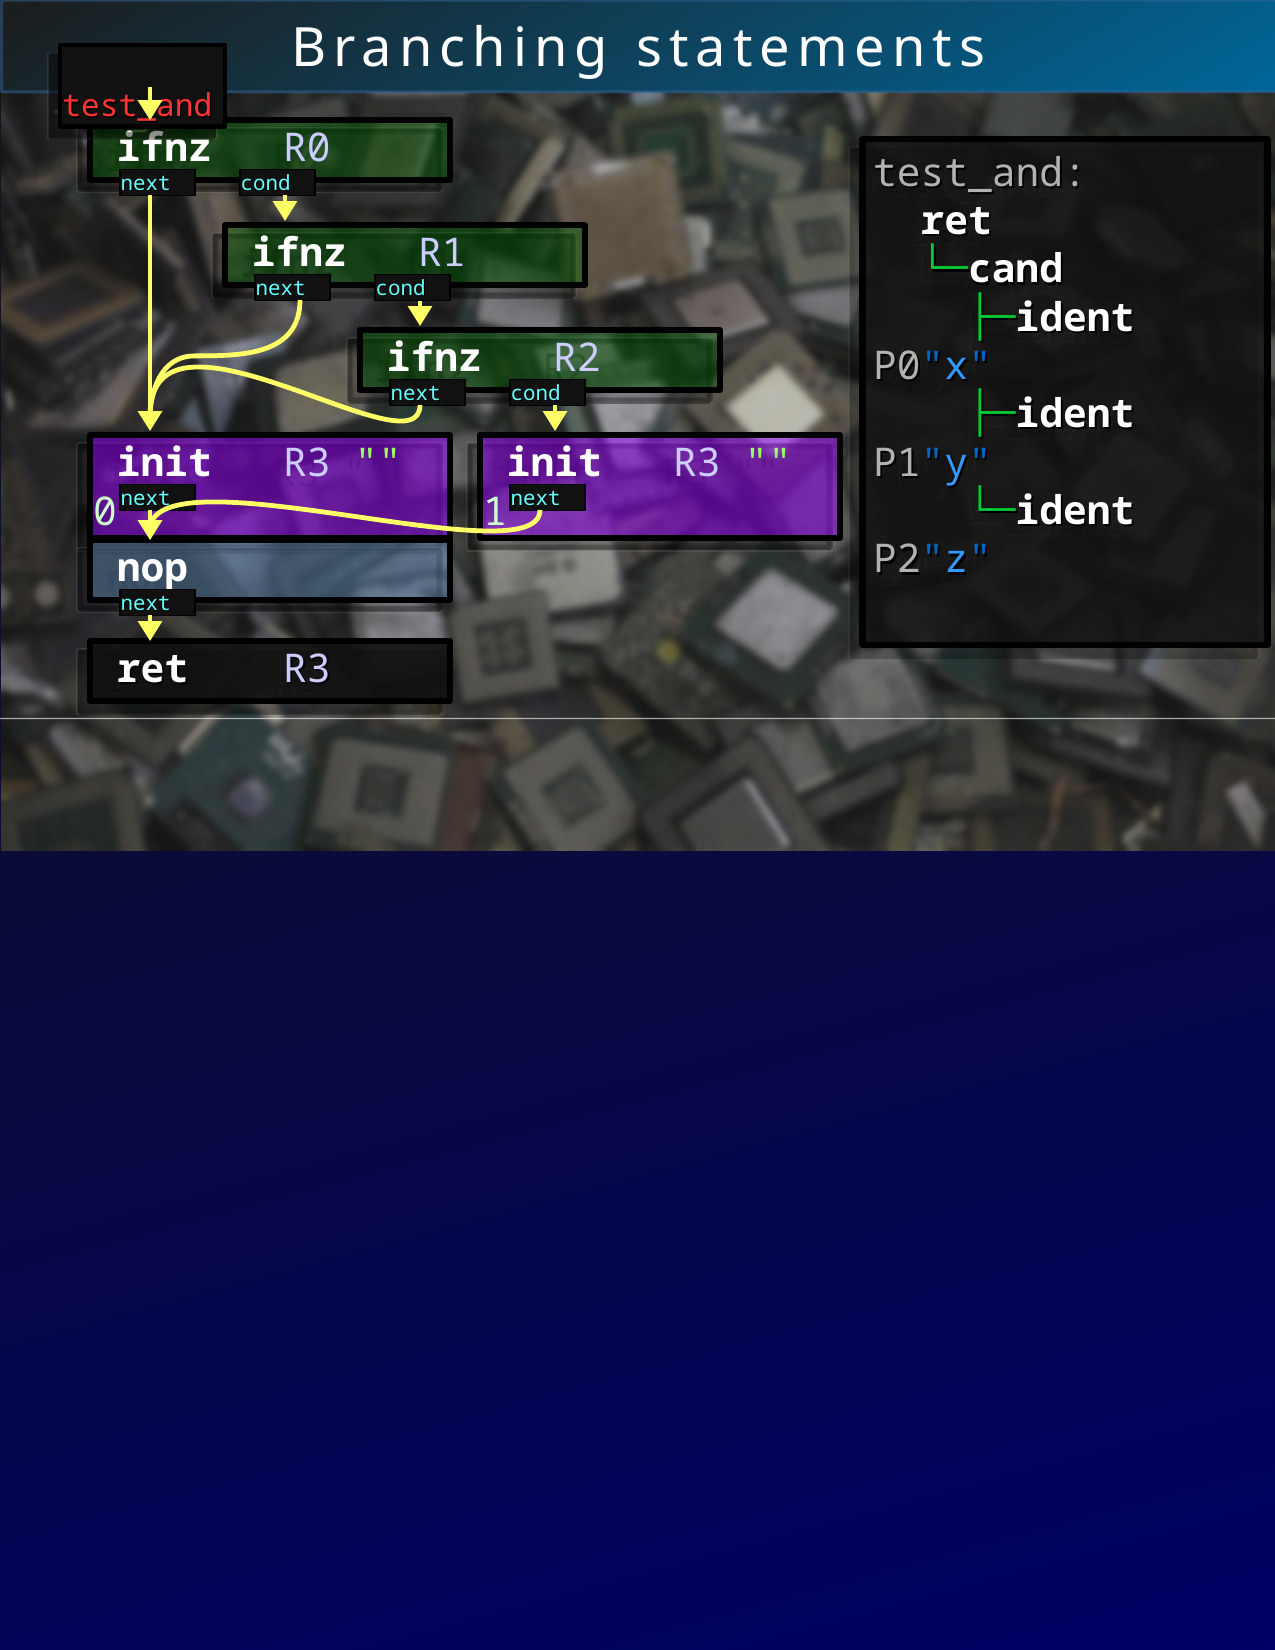

Branching statements
 test_and
 ifnz R0
test_and:
 ret
 └─cand
 ├─ident P0"x"
 ├─ident P1"y"
 └─ident P2"z"
next
cond
 ifnz R1
next
cond
 ifnz R2
next
cond
 init R3 "" 0
 init R3 "" 1
next
next
 nop
next
 ret R3